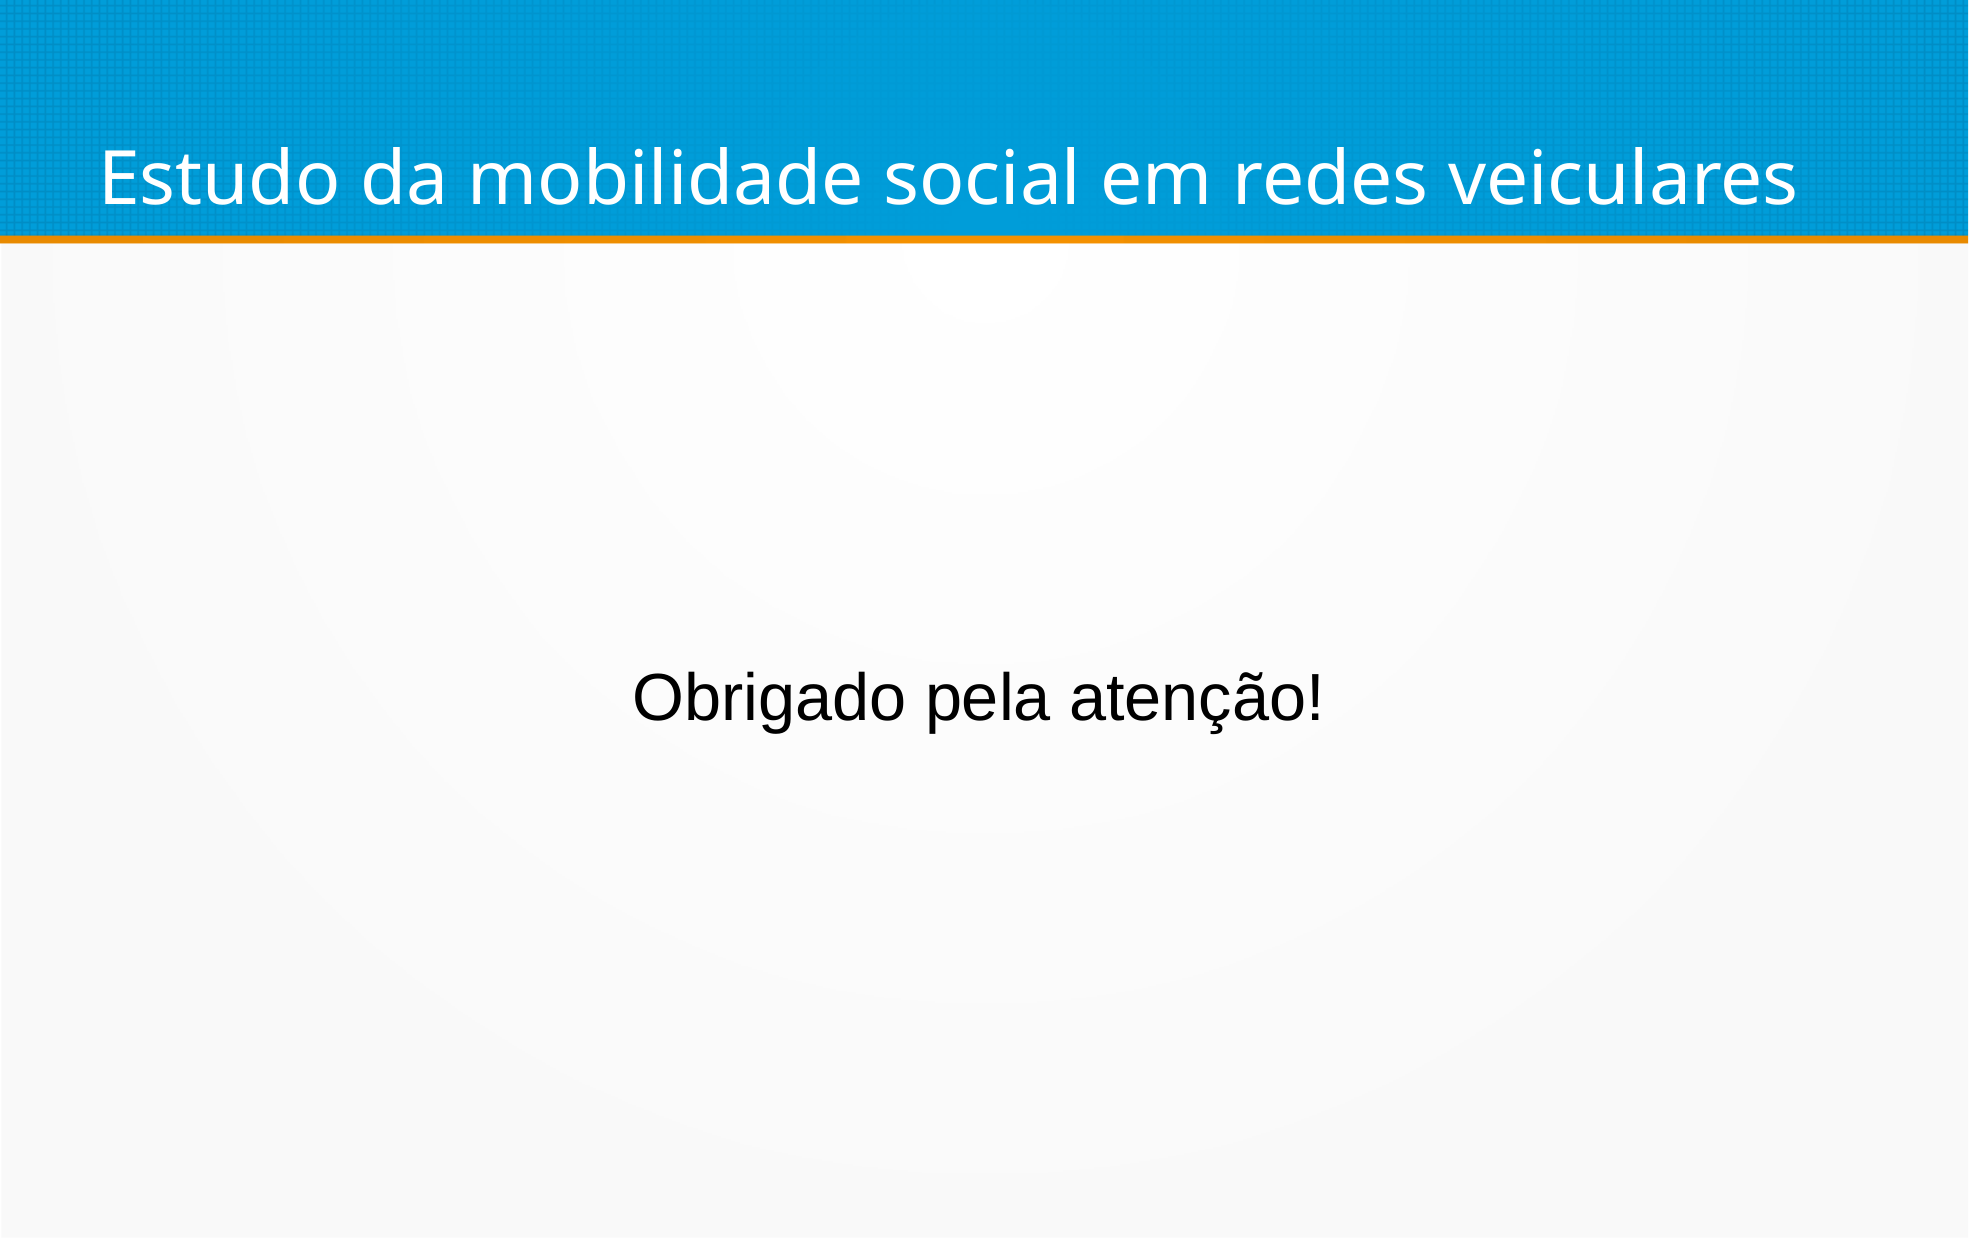

Estudo da mobilidade social em redes veiculares
# Obrigado pela atenção!